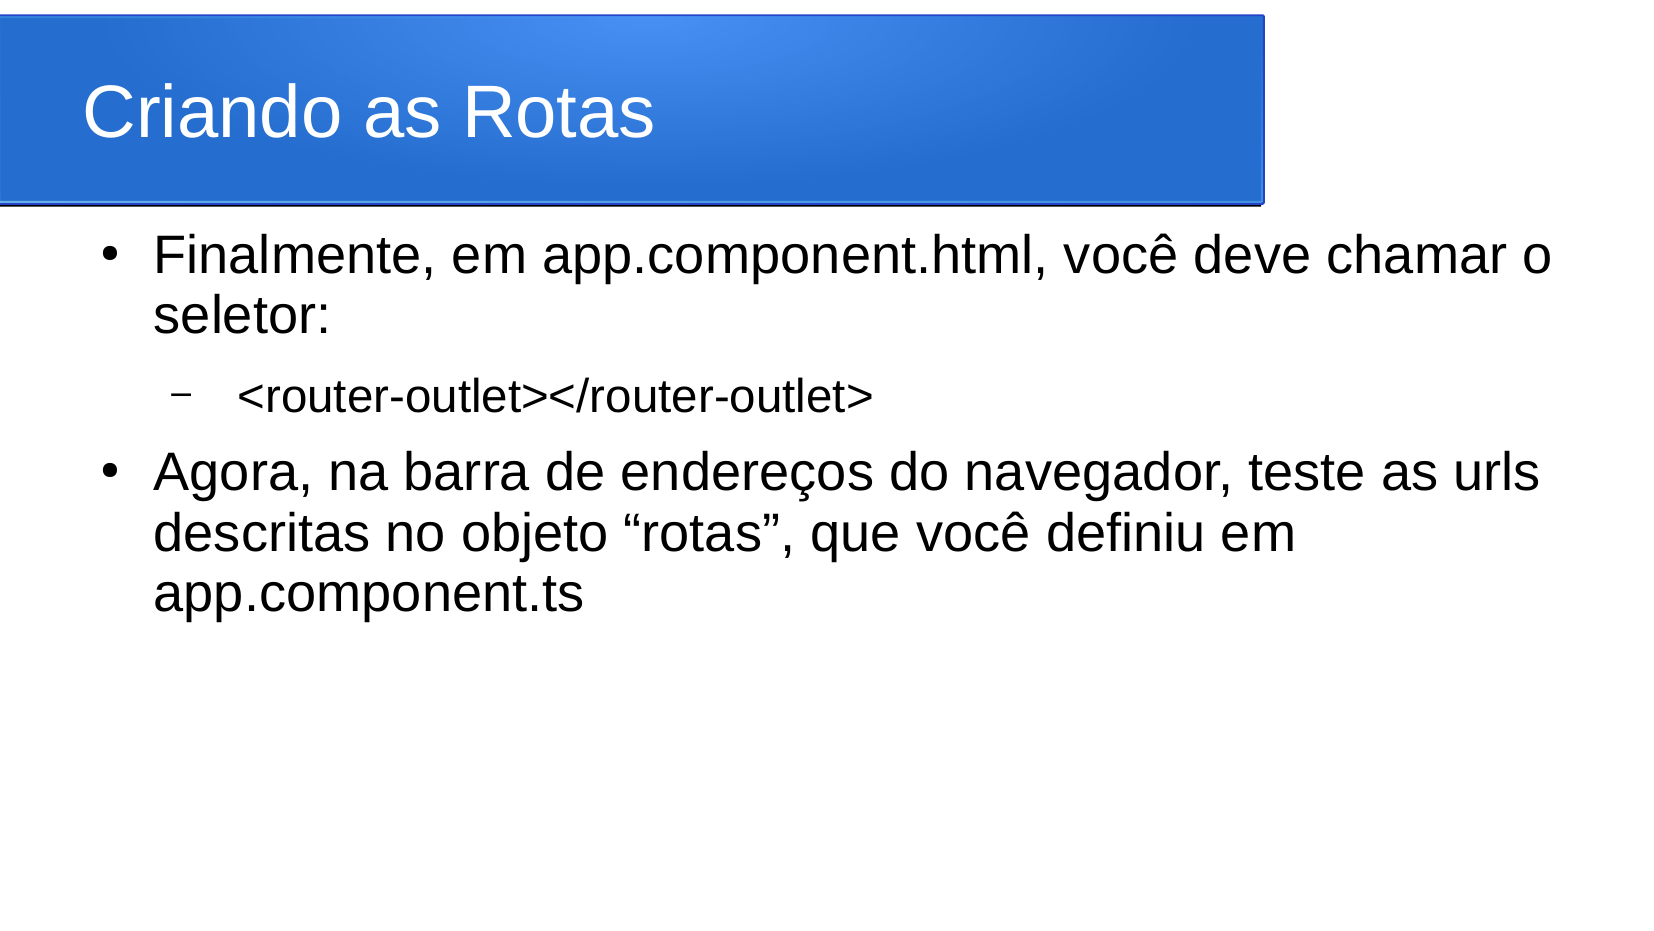

# Criando as Rotas
Finalmente, em app.component.html, você deve chamar o seletor:
 <router-outlet></router-outlet>
Agora, na barra de endereços do navegador, teste as urls descritas no objeto “rotas”, que você definiu em app.component.ts